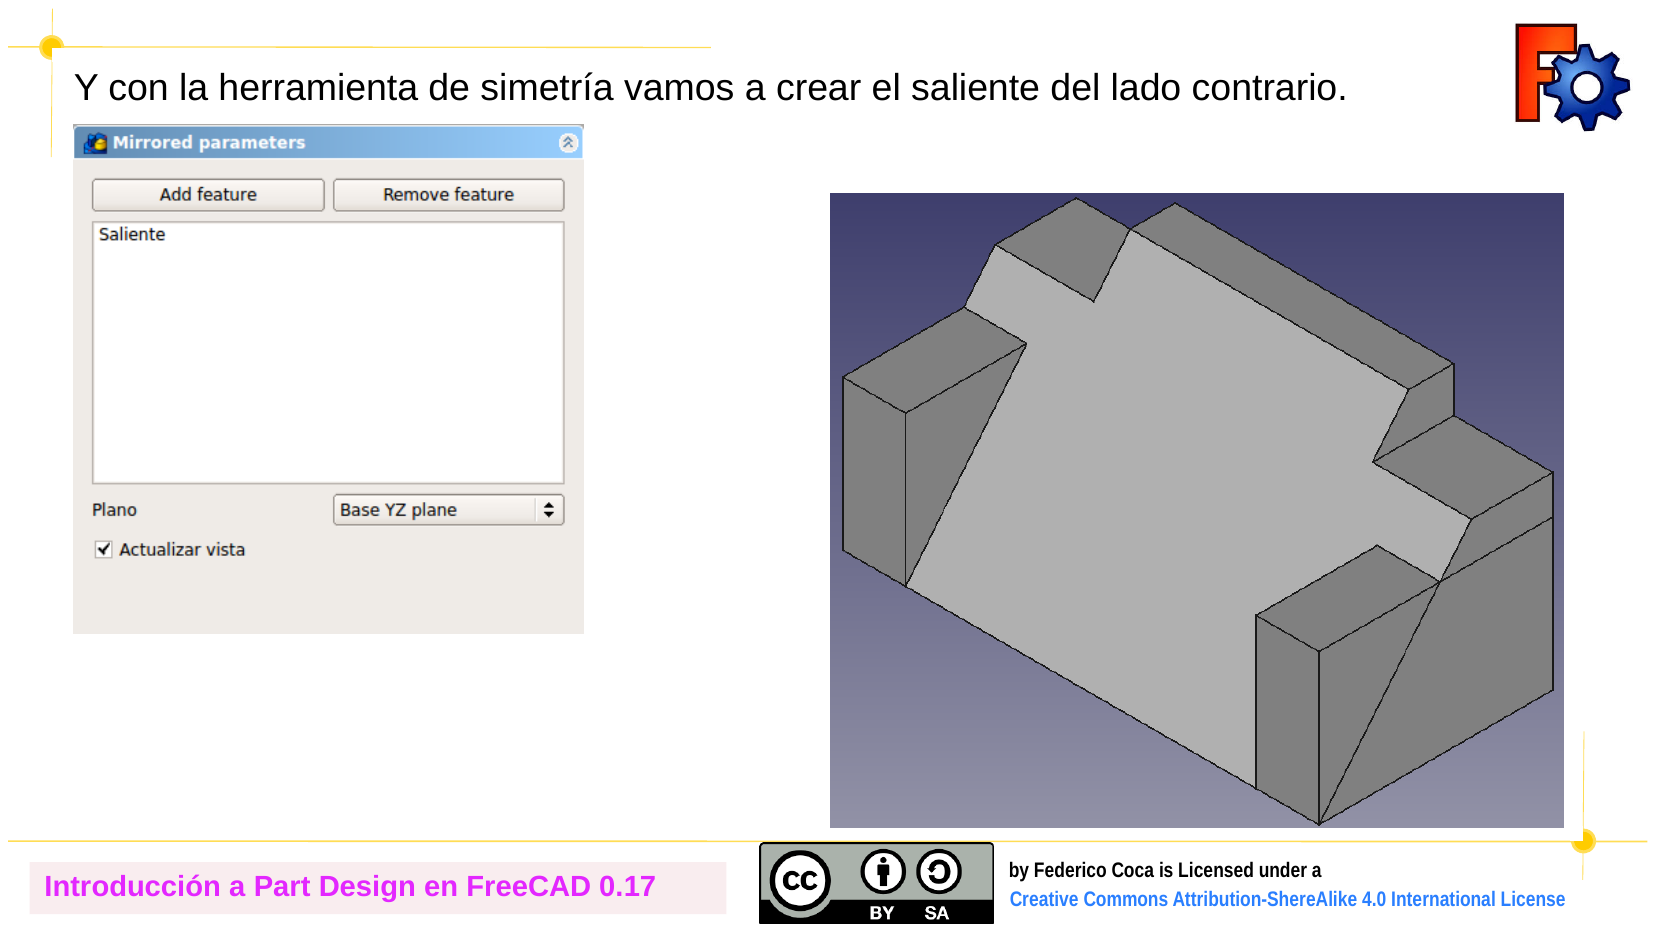

Y con la herramienta de simetría vamos a crear el saliente del lado contrario.
Introducción a Part Design en FreeCAD 0.17